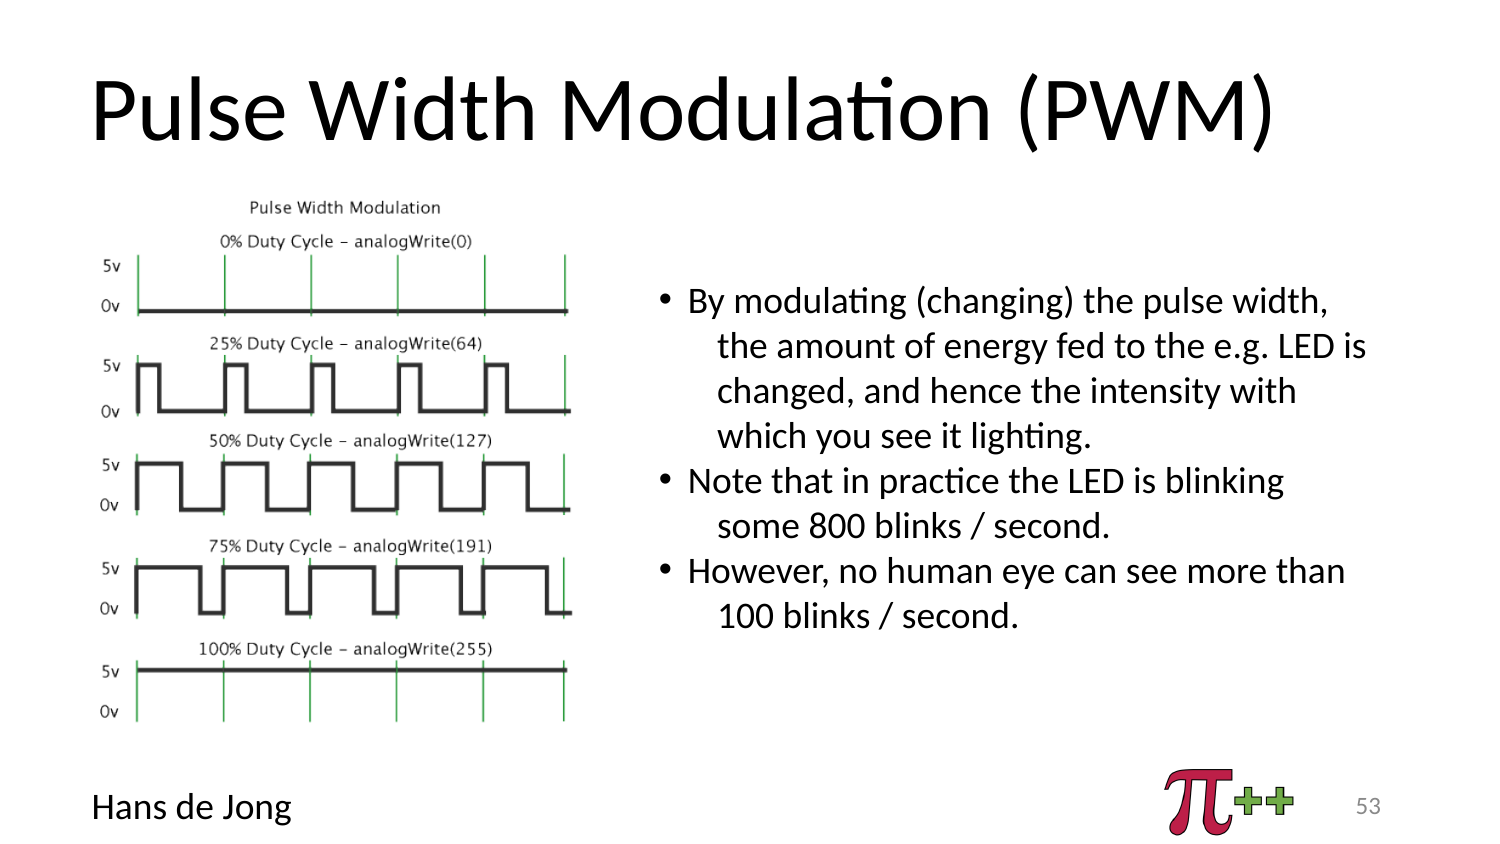

# Pulse Width Modulation (PWM)
By modulating (changing) the pulse width, the amount of energy fed to the e.g. LED is changed, and hence the intensity with which you see it lighting.
Note that in practice the LED is blinking some 800 blinks / second.
However, no human eye can see more than 100 blinks / second.
52